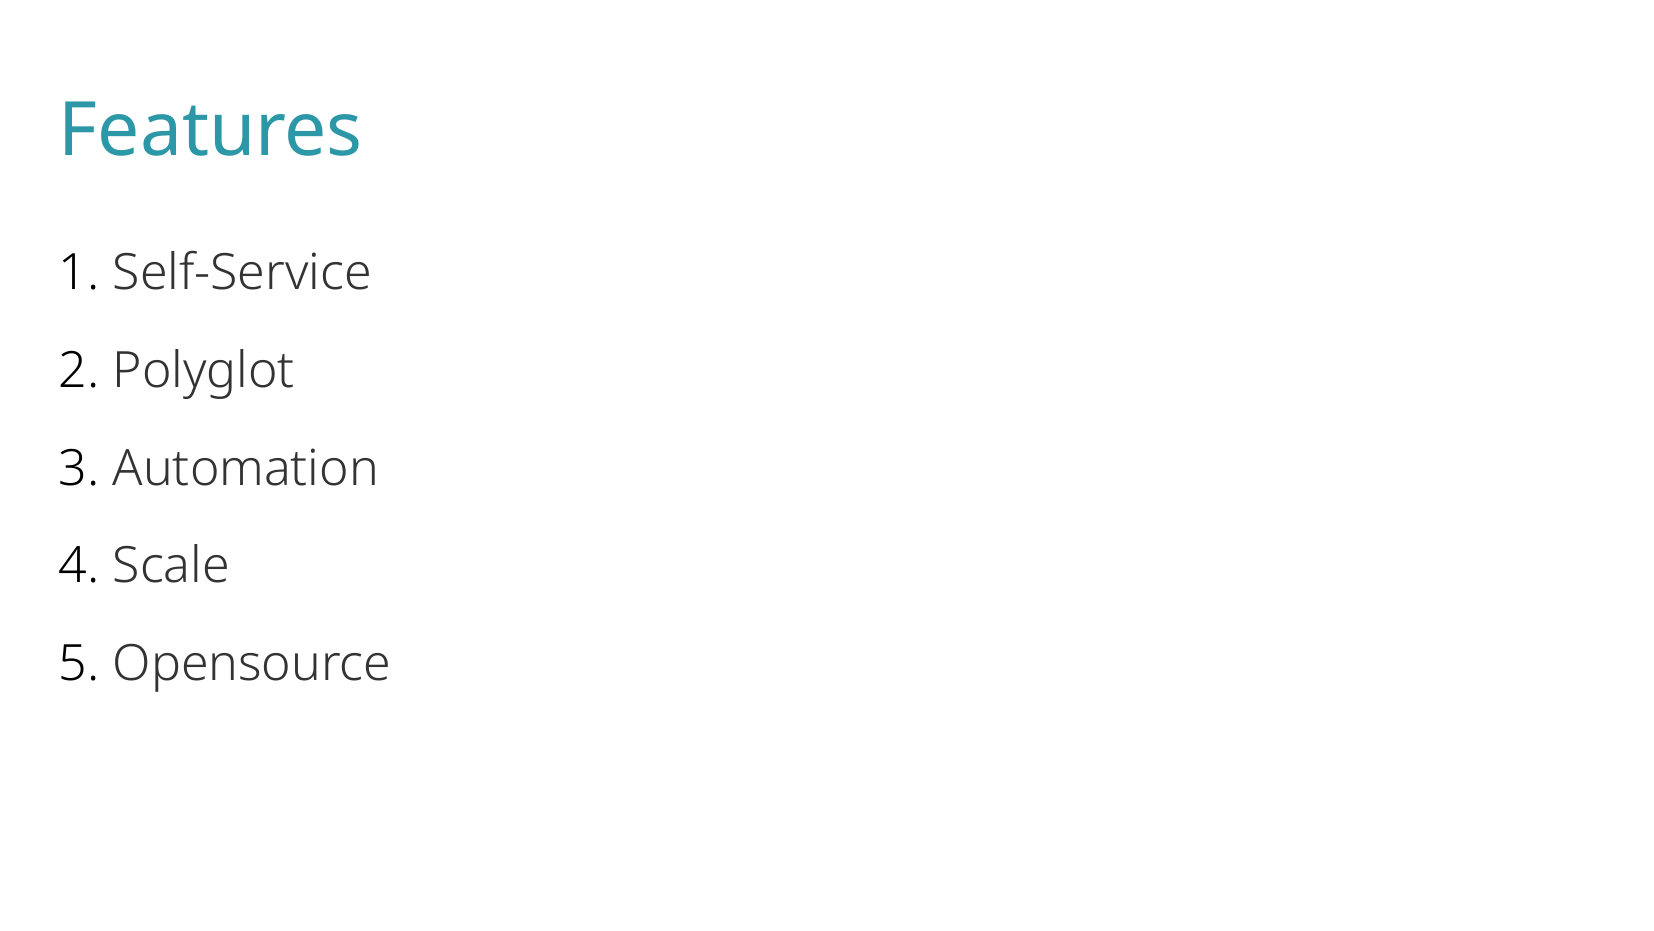

# Features
Self-Service
Polyglot
Automation
Scale
Opensource